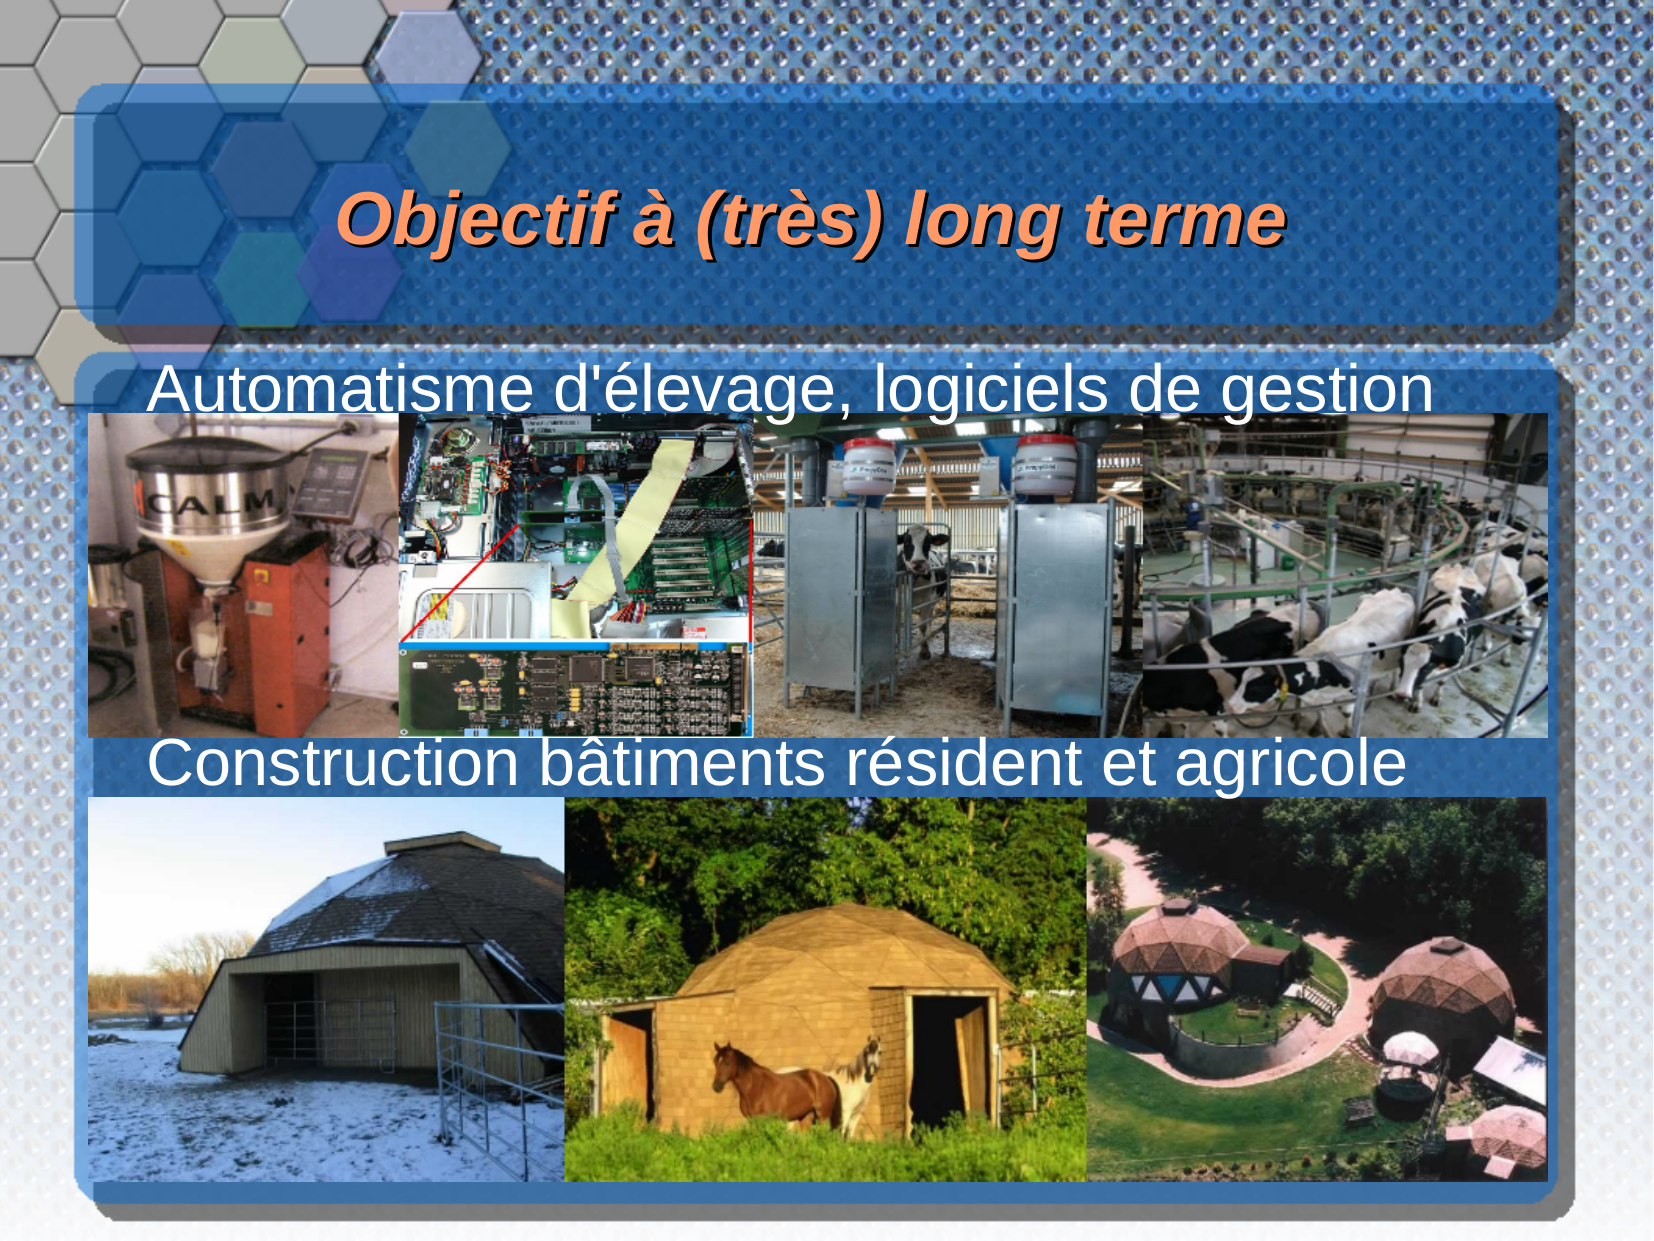

# Objectif à (très) long terme
Automatisme d'élevage, logiciels de gestion
Construction bâtiments résident et agricole